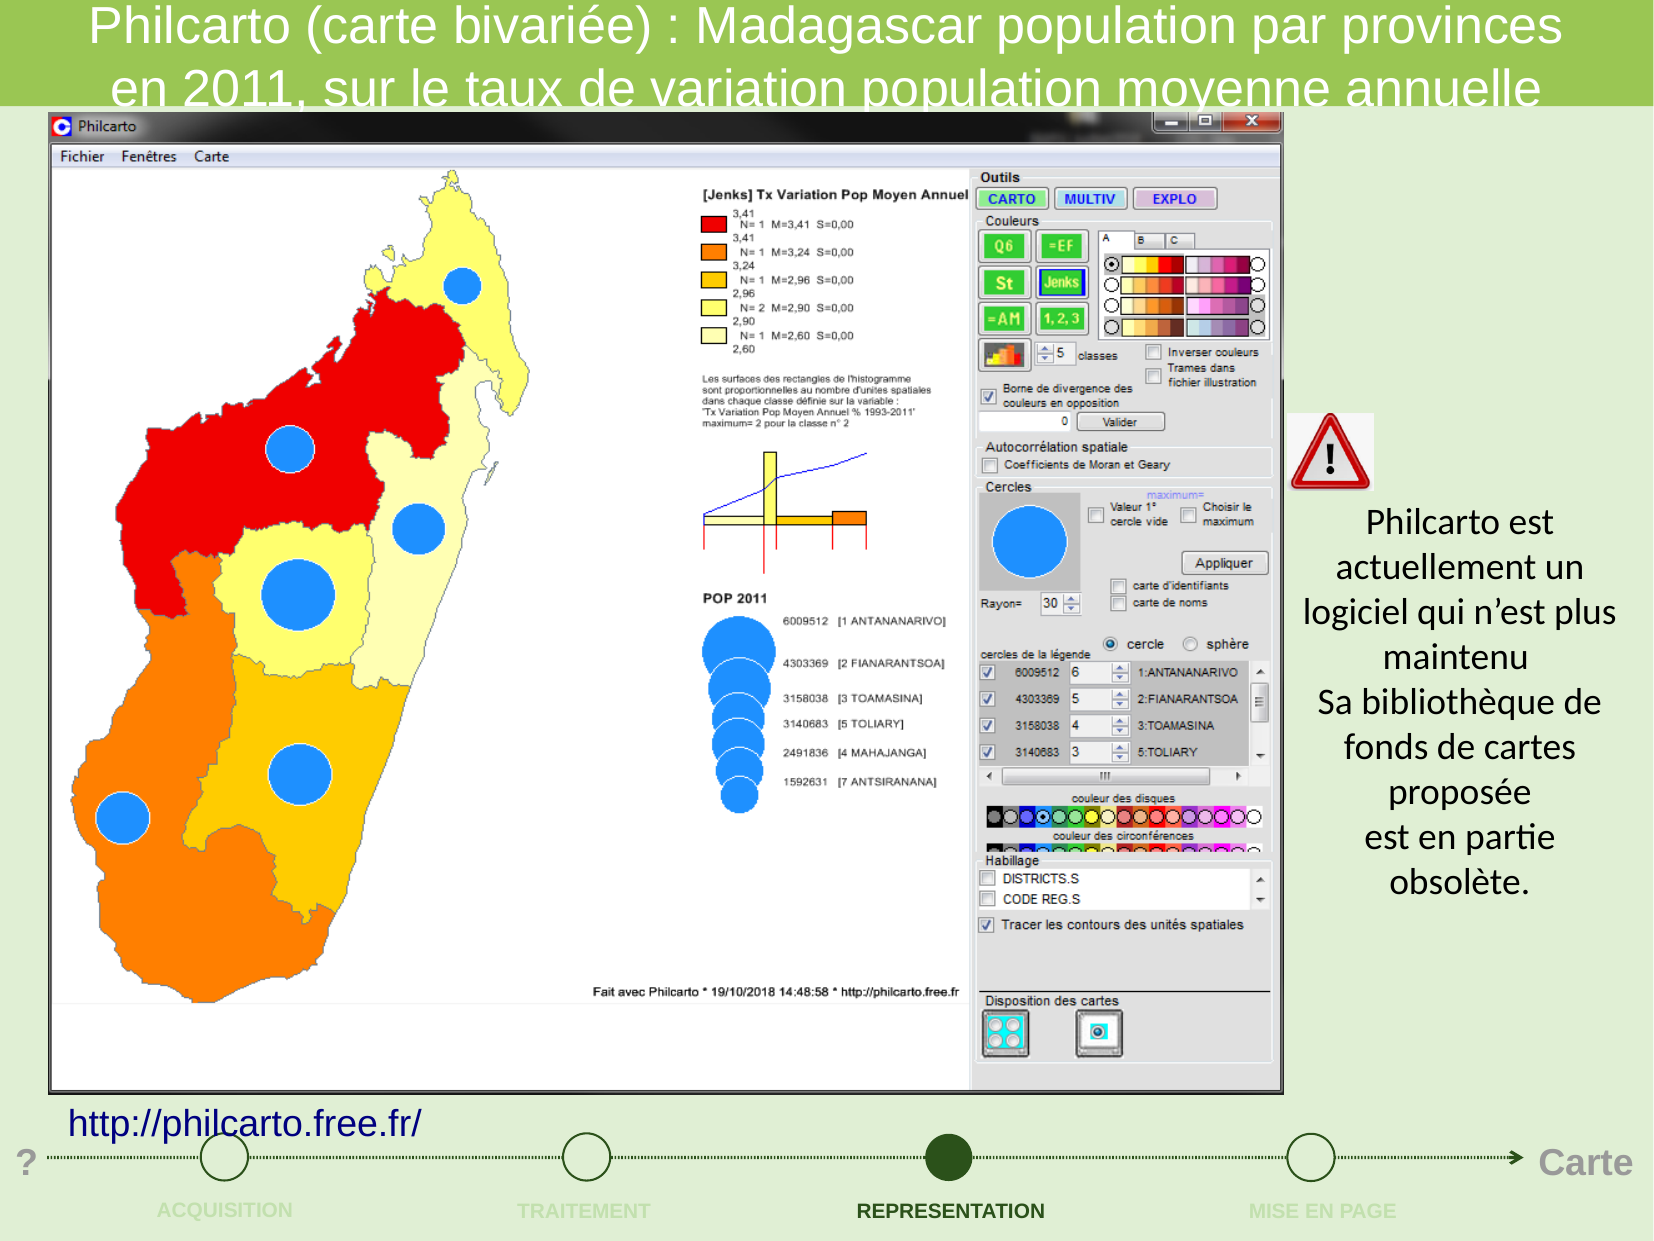

# Philcarto (carte bivariée) : Madagascar population par provinces en 2011, sur le taux de variation population moyenne annuelle
Philcarto est actuellement un logiciel qui n’est plus maintenu
Sa bibliothèque de fonds de cartes proposée
est en partie obsolète.
http://philcarto.free.fr/
?
Carte
ACQUISITION
TRAITEMENT
REPRESENTATION
MISE EN PAGE